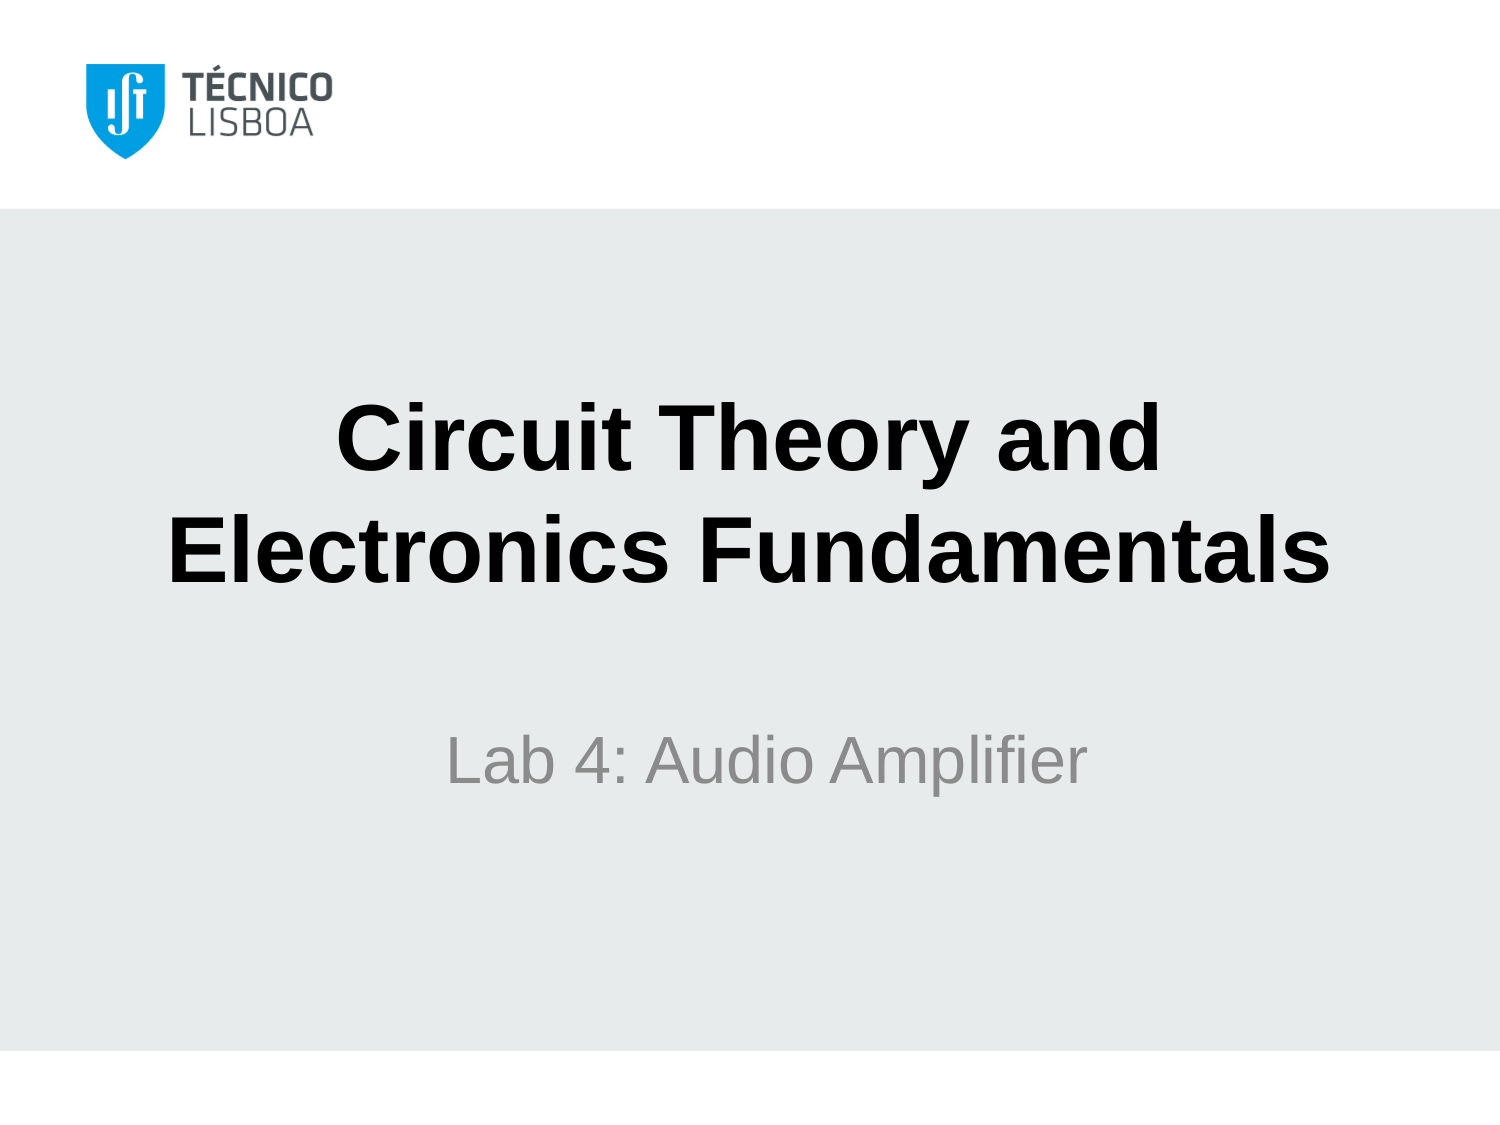

Circuit Theory and Electronics Fundamentals
# Lab 4: Audio Amplifier